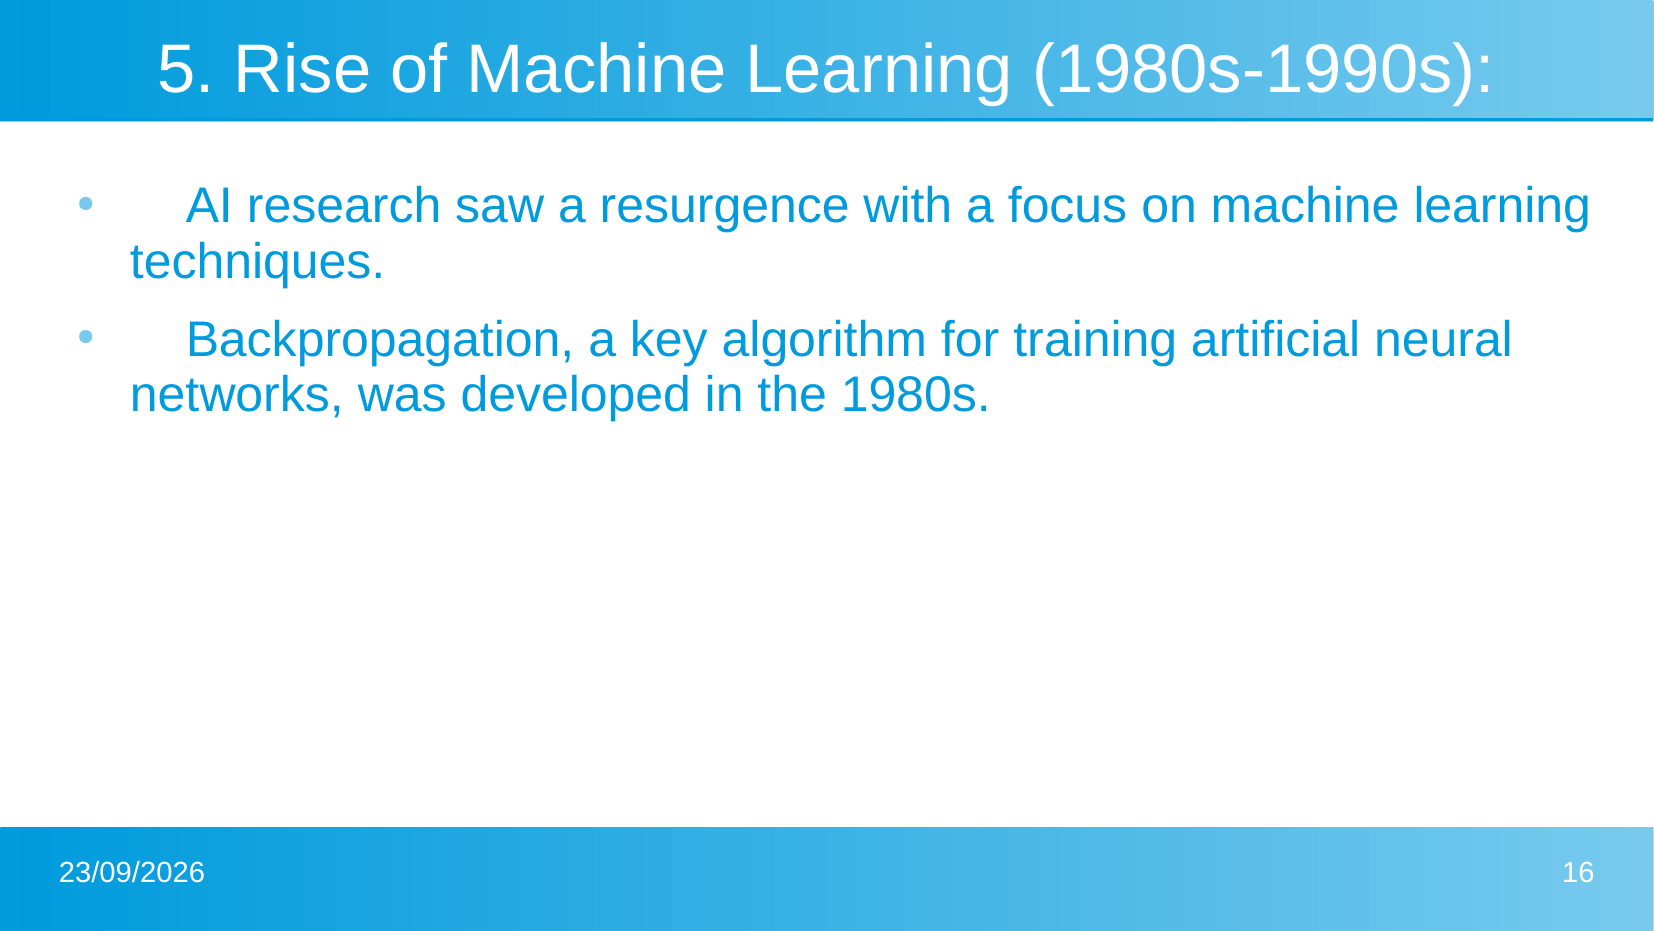

# 5. Rise of Machine Learning (1980s-1990s):
 AI research saw a resurgence with a focus on machine learning techniques.
 Backpropagation, a key algorithm for training artificial neural networks, was developed in the 1980s.
16